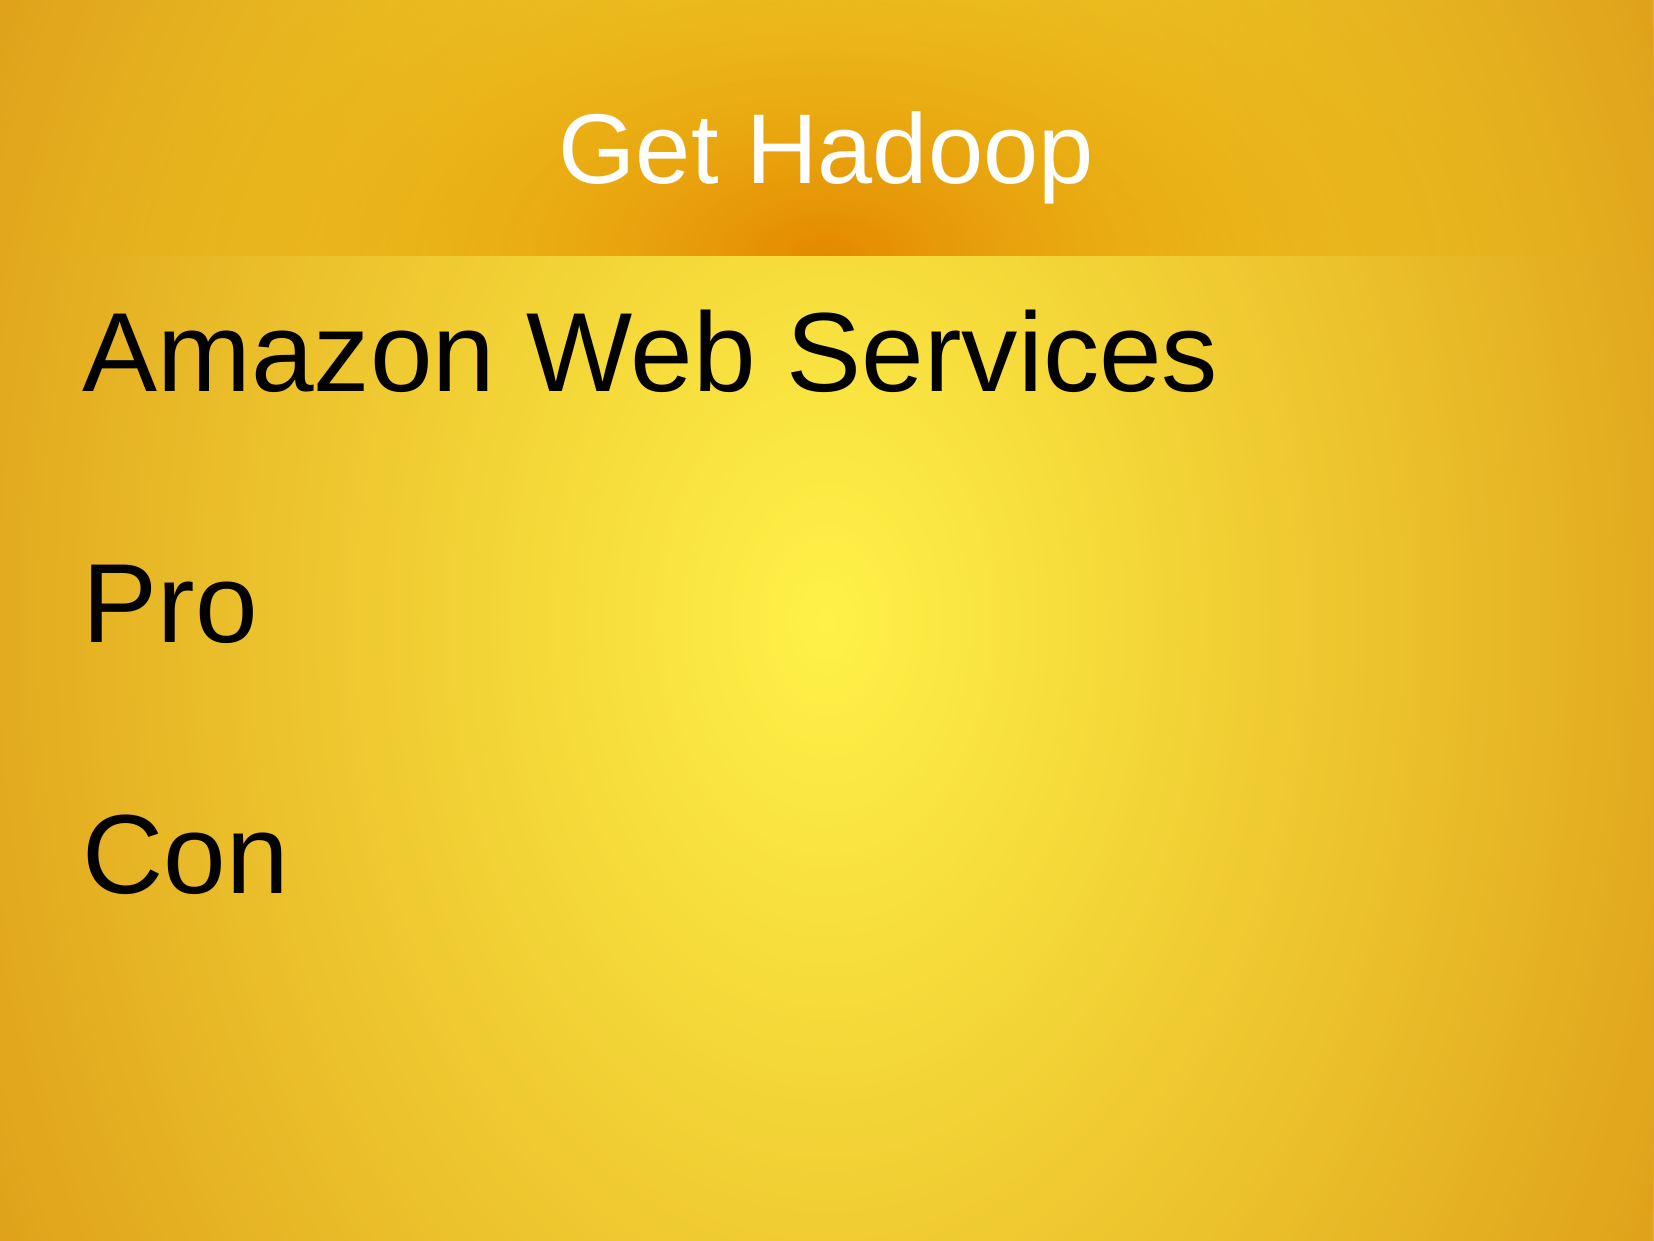

# Get Hadoop
Amazon Web Services
Pro
Con